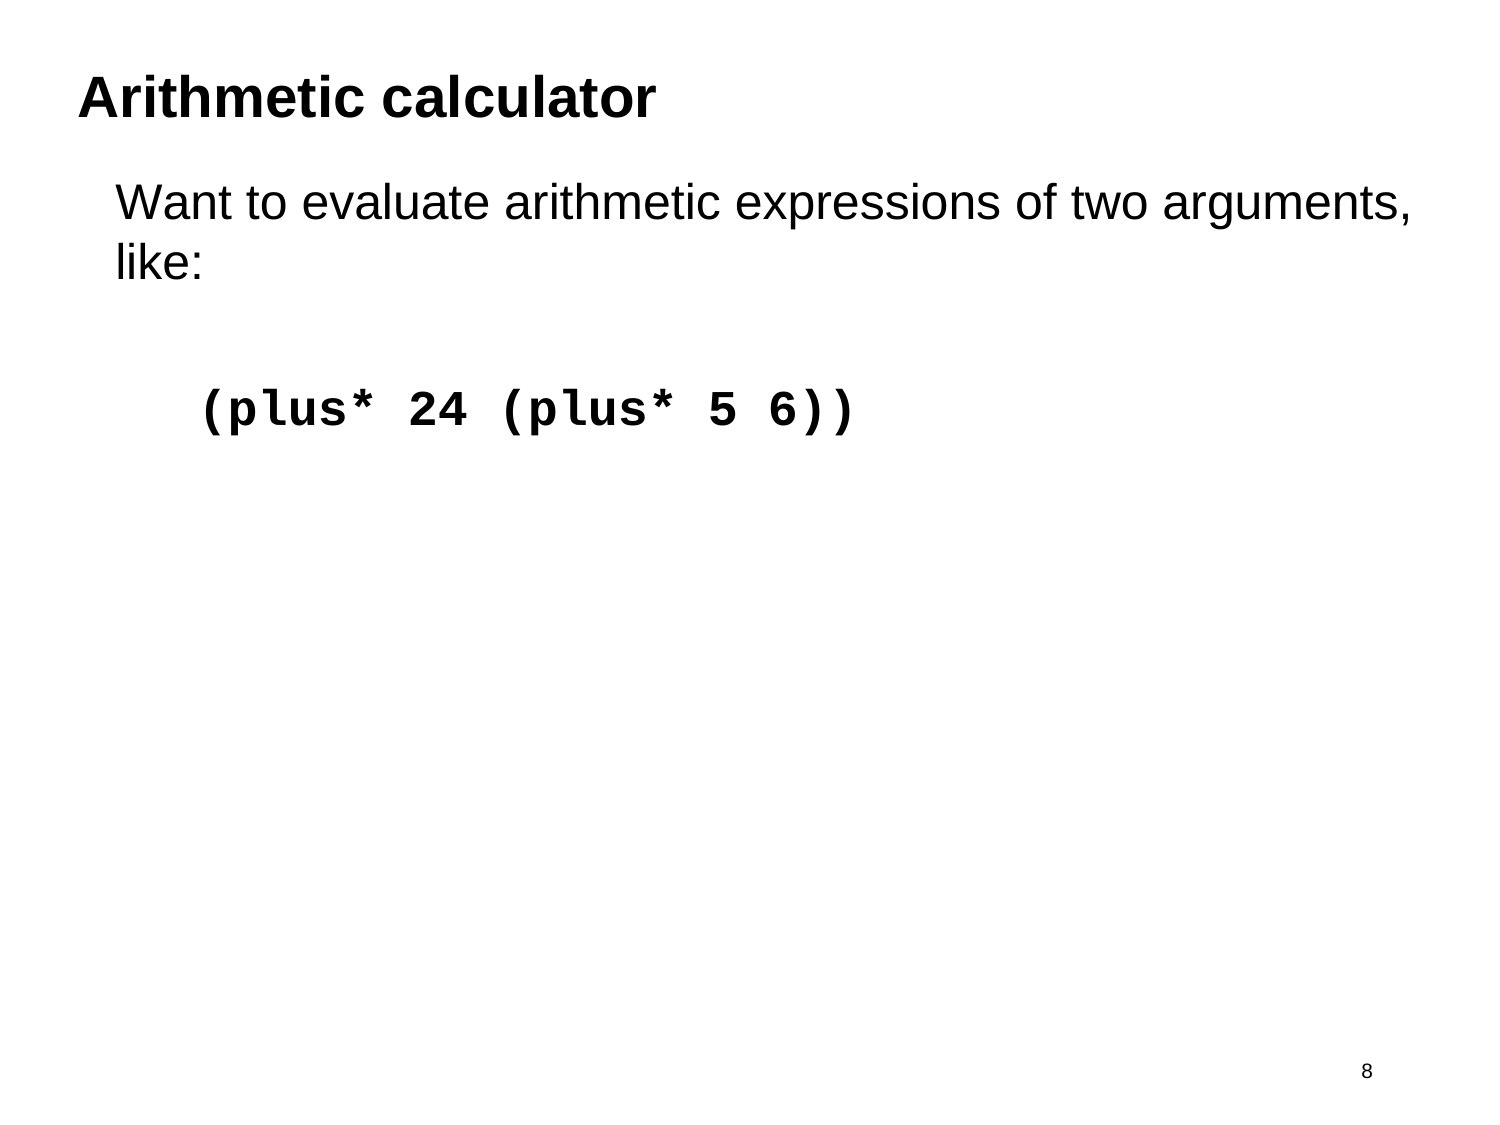

Arithmetic calculator
	Want to evaluate arithmetic expressions of two arguments, like:
 (plus* 24 (plus* 5 6))